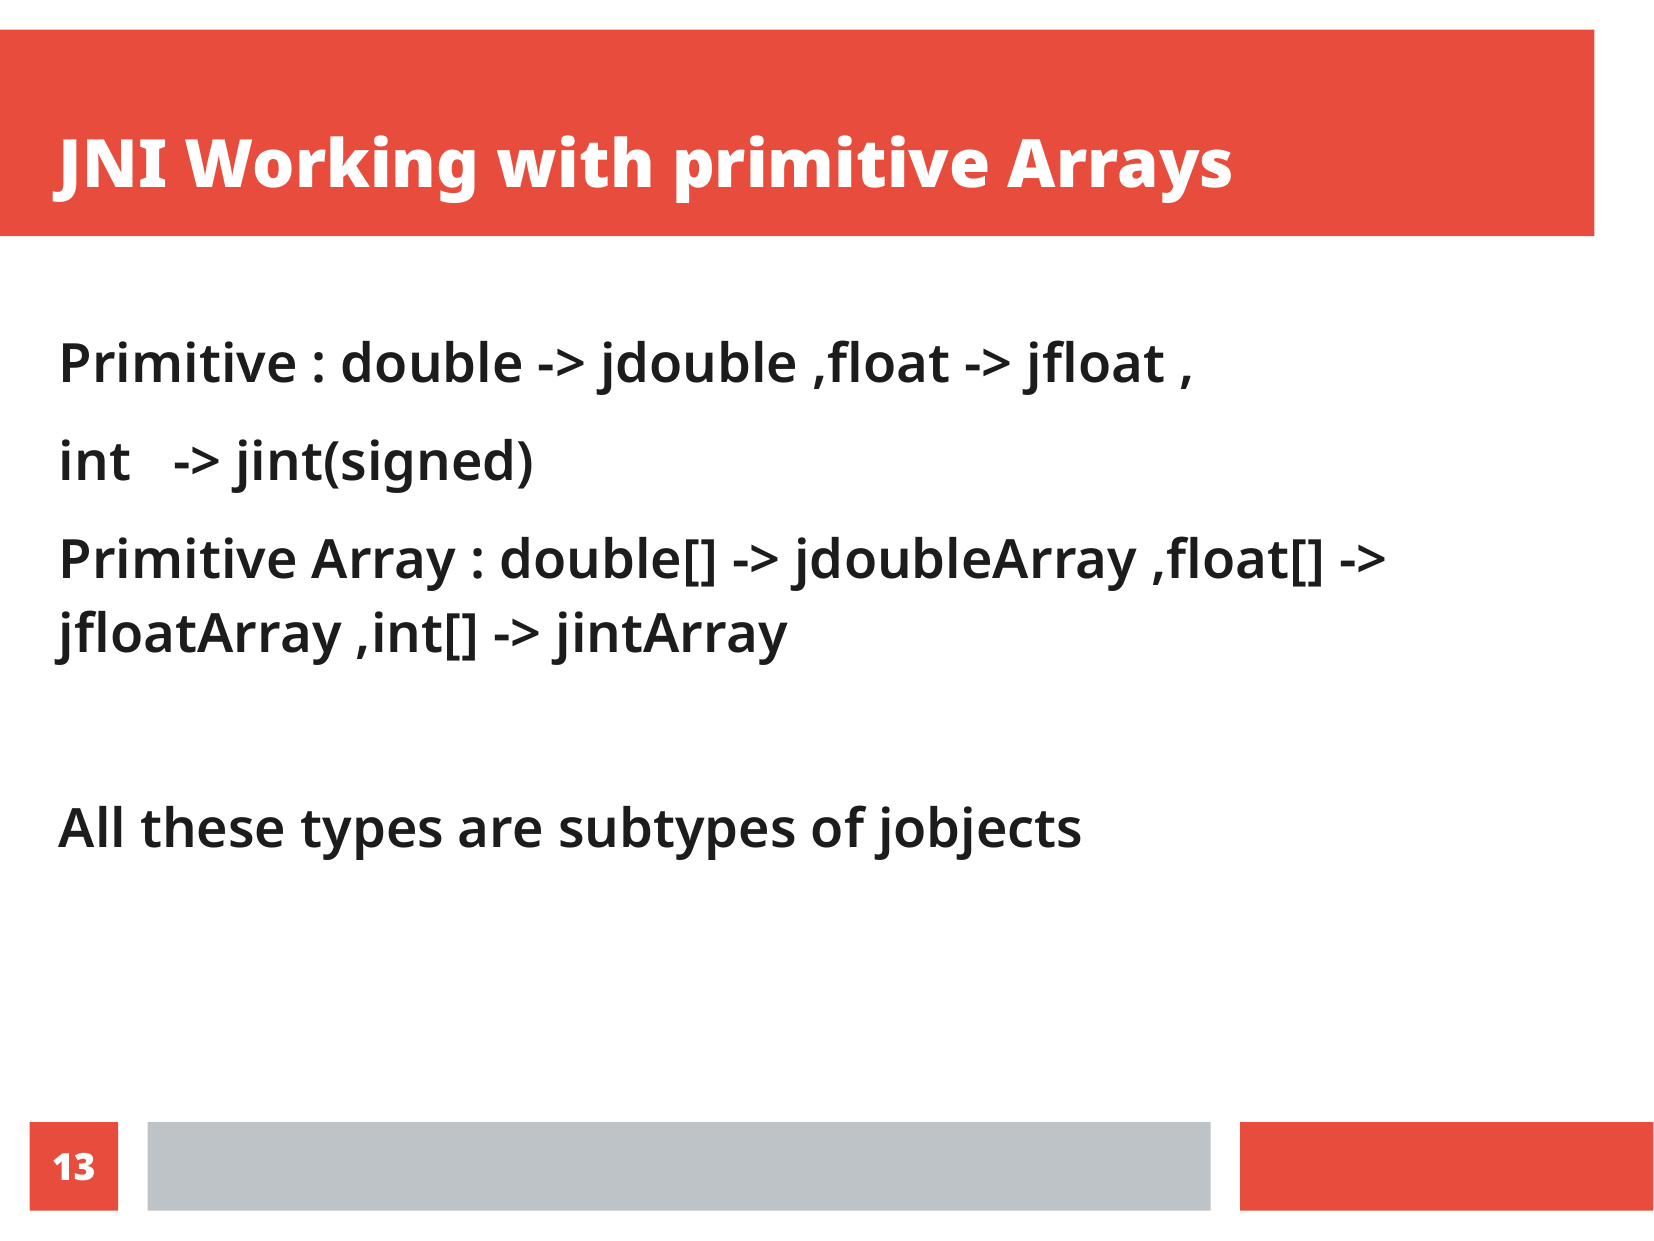

# JNI Working with primitive Arrays
Primitive : double -> jdouble ,float -> jfloat ,
int -> jint(signed)
Primitive Array : double[] -> jdoubleArray ,float[] -> jfloatArray ,int[] -> jintArray
All these types are subtypes of jobjects
13